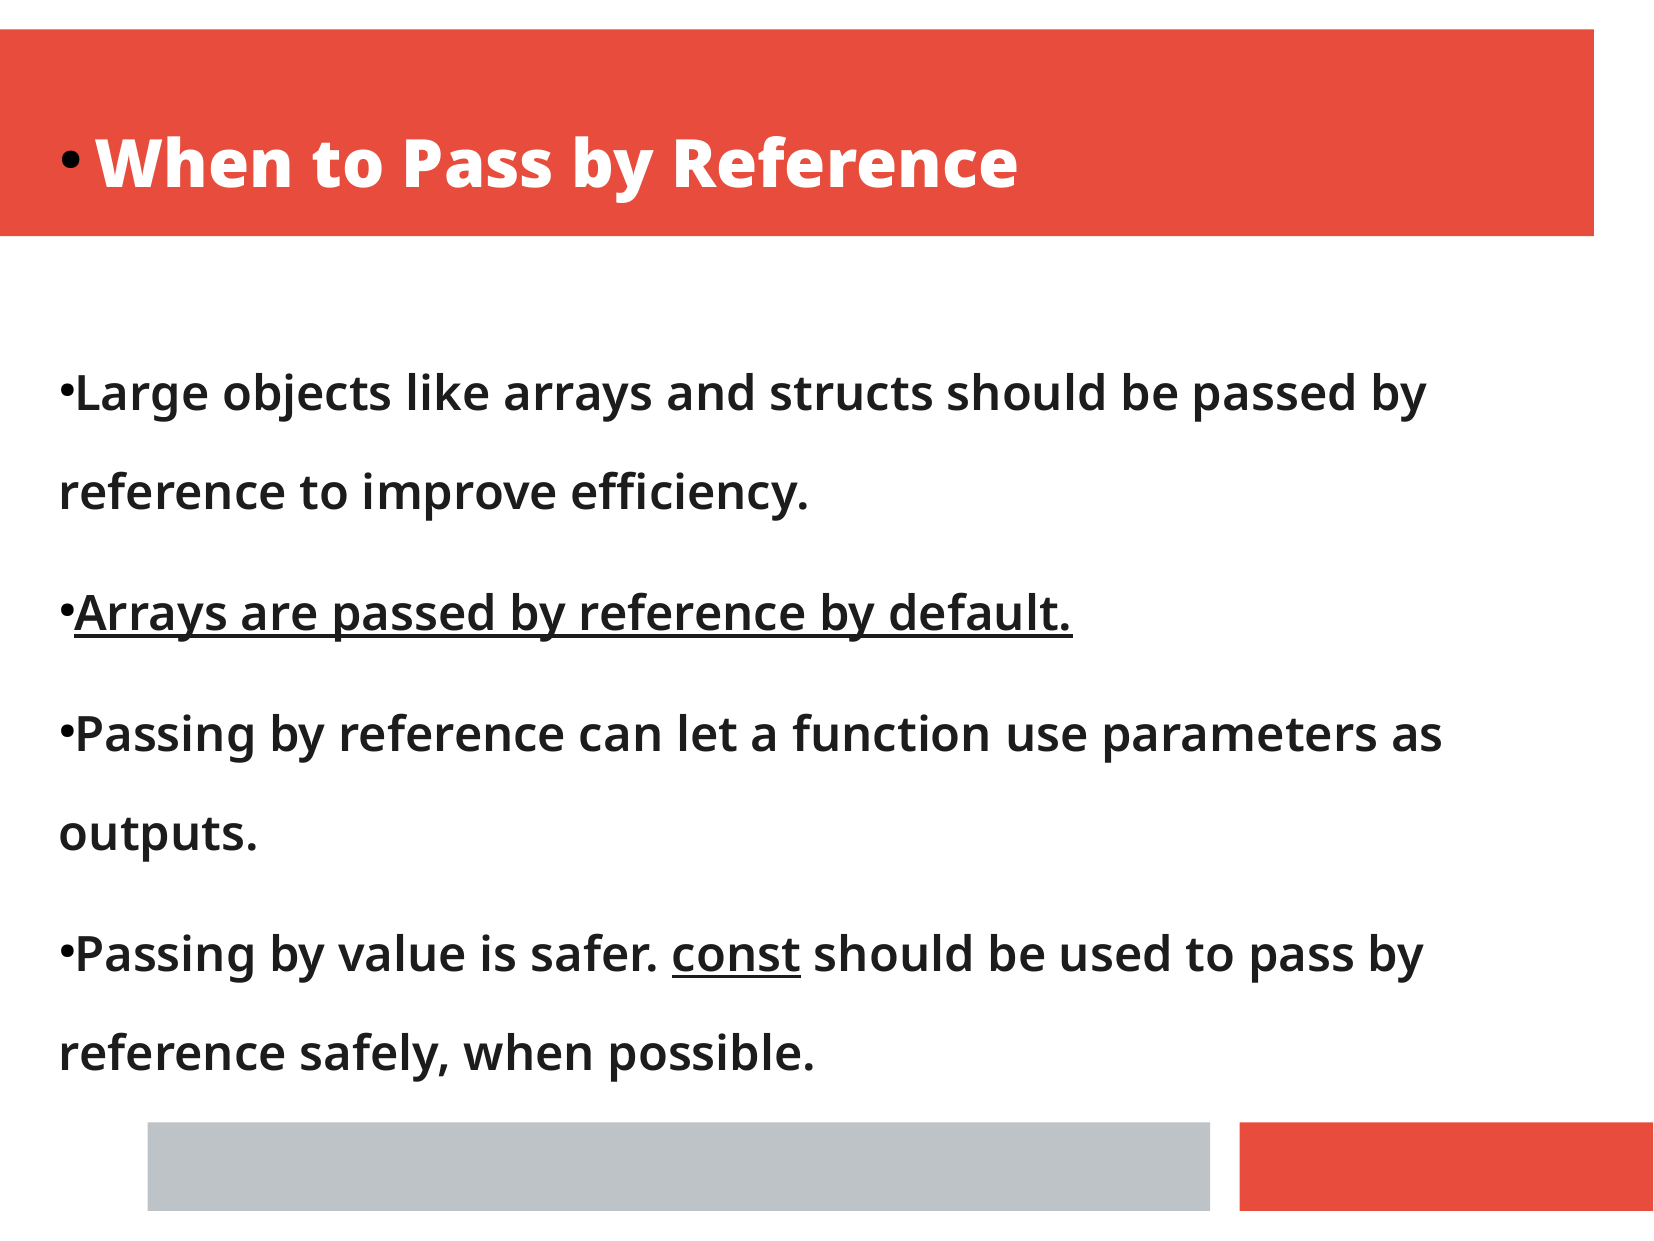

# When to Pass by Reference
Large objects like arrays and structs should be passed by reference to improve efficiency.
Arrays are passed by reference by default.
Passing by reference can let a function use parameters as outputs.
Passing by value is safer. const should be used to pass by reference safely, when possible.